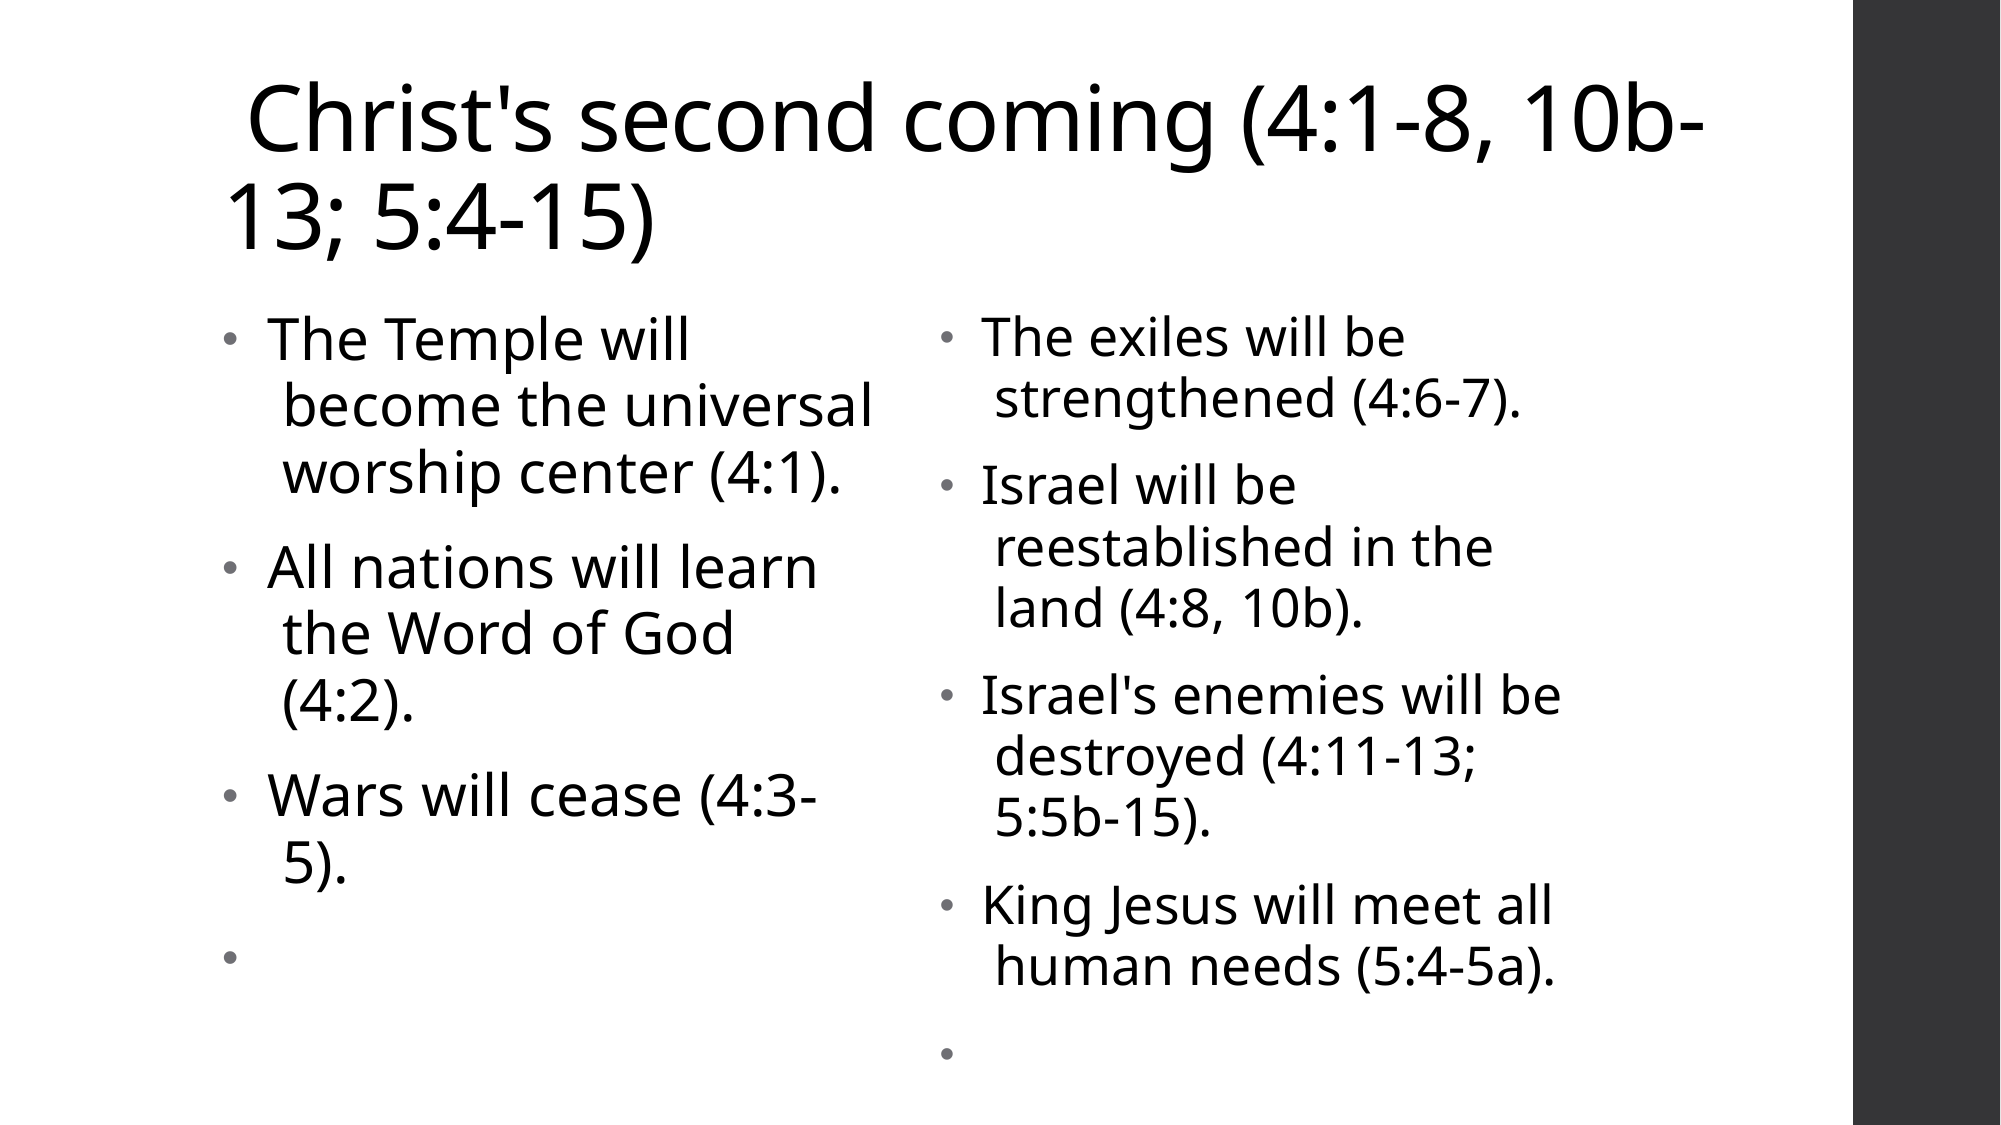

# Christ's second coming (4:1-8, 10b-13; 5:4-15)
 The Temple will become the universal worship center (4:1).
 All nations will learn the Word of God (4:2).
 Wars will cease (4:3-5).
 The exiles will be strengthened (4:6-7).
 Israel will be reestablished in the land (4:8, 10b).
 Israel's enemies will be destroyed (4:11-13; 5:5b-15).
 King Jesus will meet all human needs (5:4-5a).